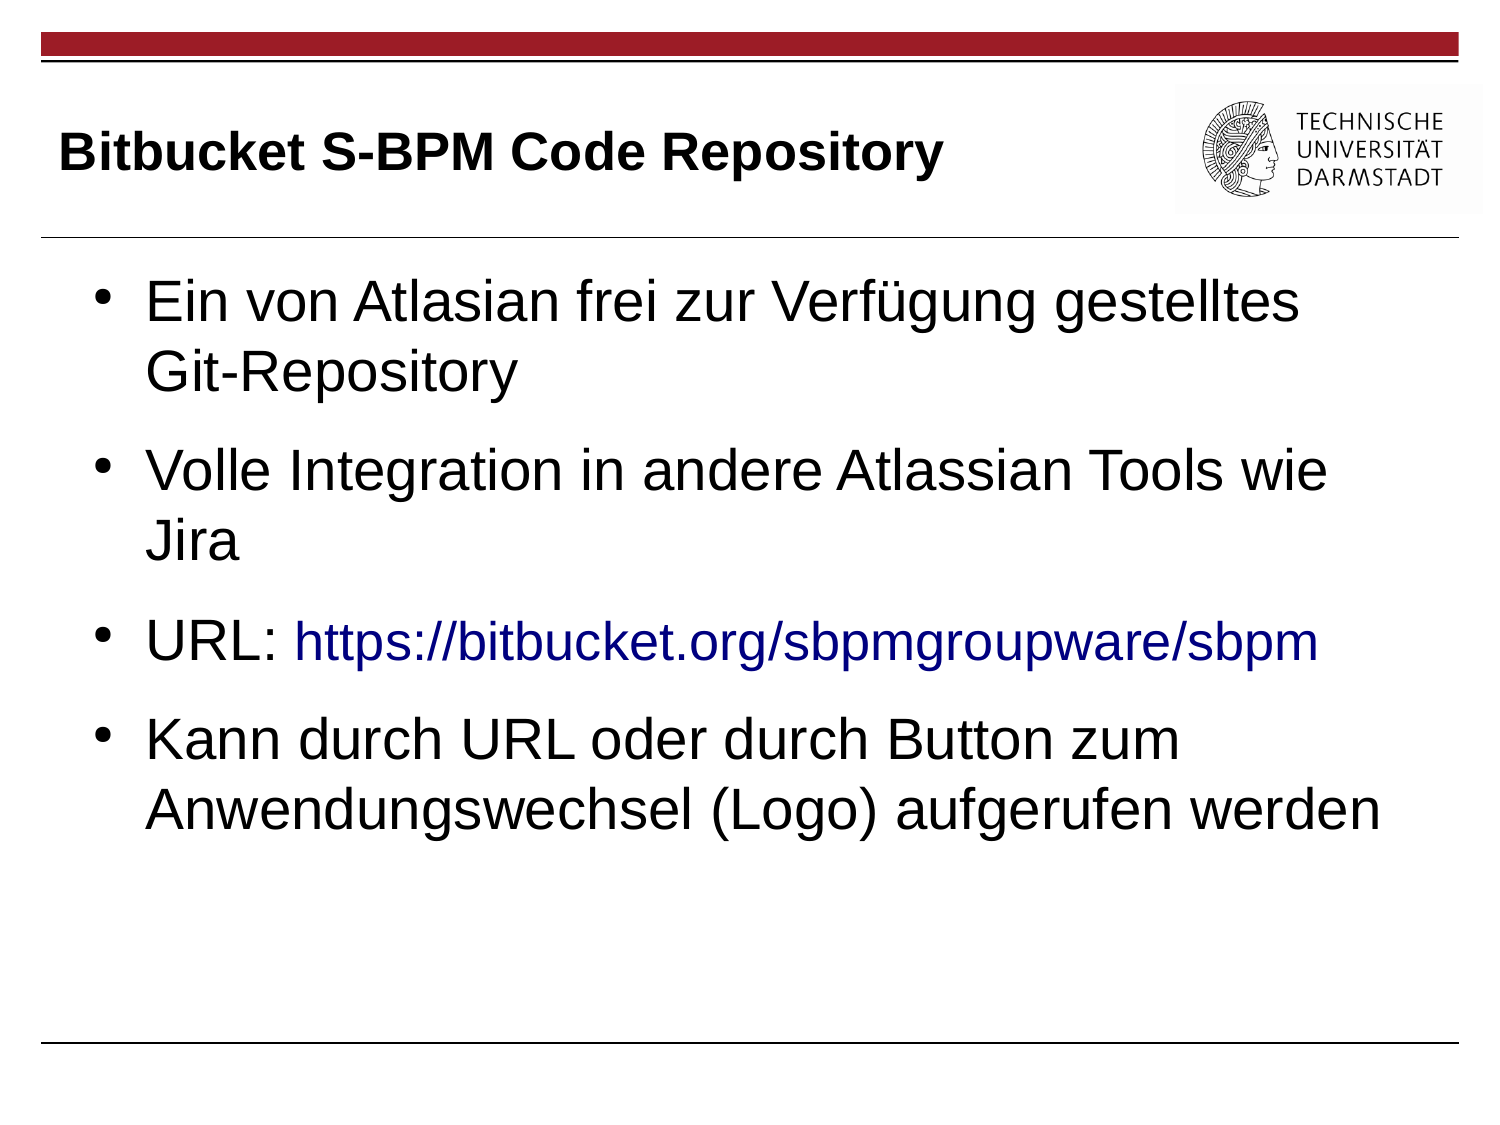

Bitbucket S-BPM Code Repository
# Ein von Atlasian frei zur Verfügung gestelltes Git-Repository
Volle Integration in andere Atlassian Tools wie Jira
URL: https://bitbucket.org/sbpmgroupware/sbpm
Kann durch URL oder durch Button zum Anwendungswechsel (Logo) aufgerufen werden